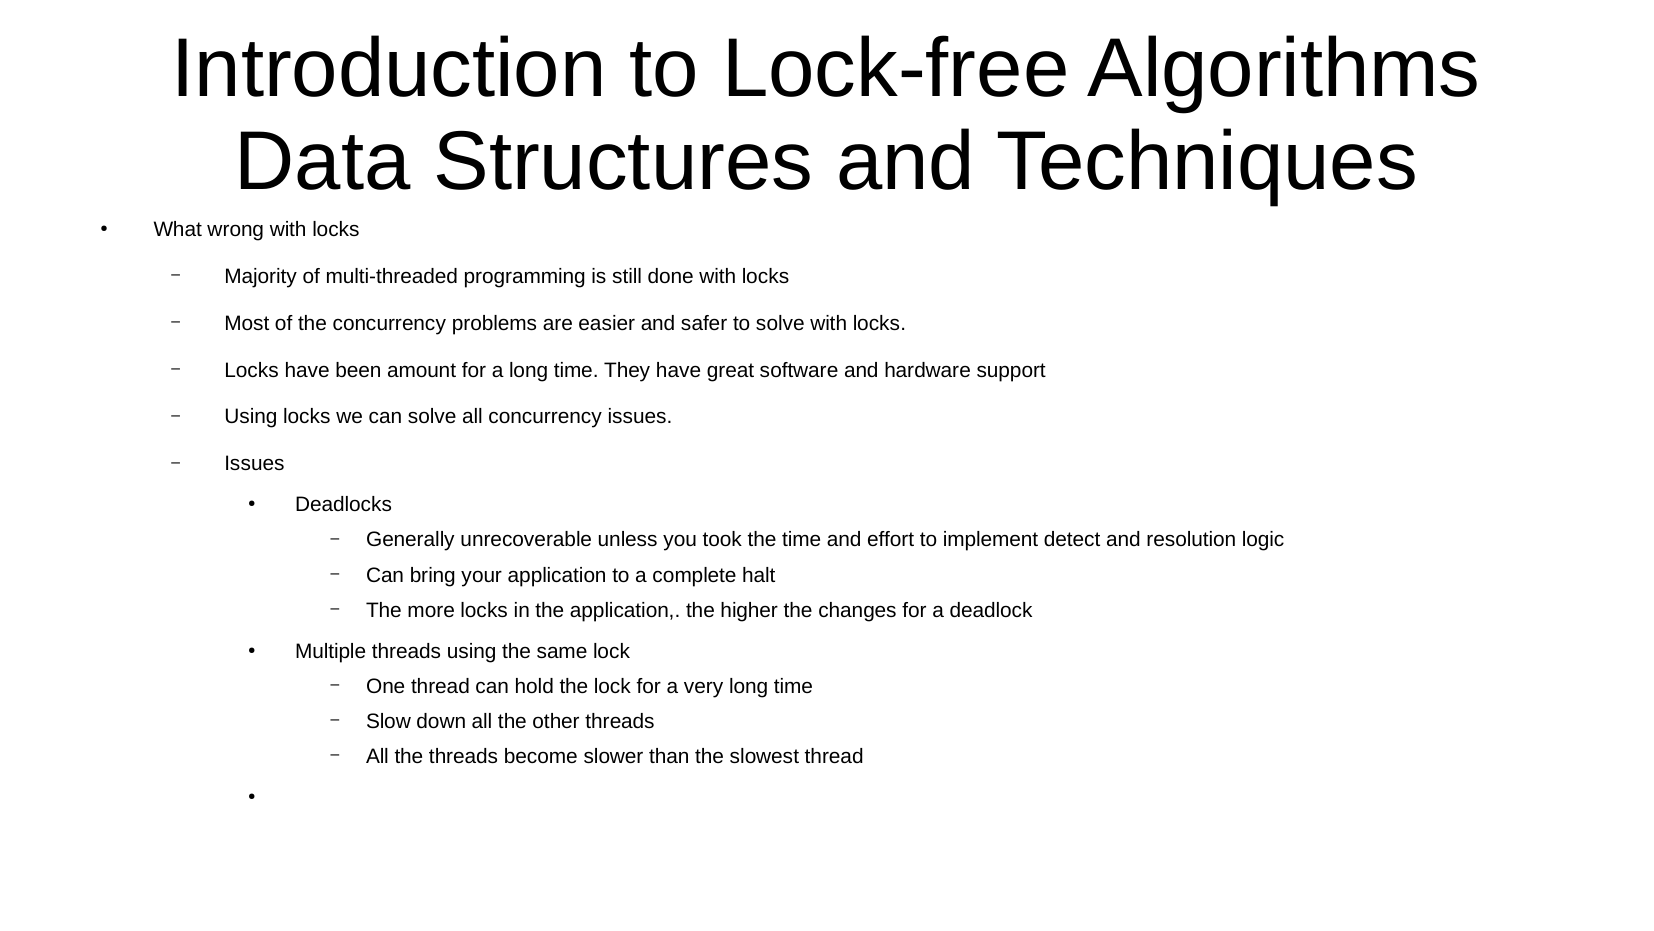

# Introduction to Lock-free Algorithms Data Structures and Techniques
What wrong with locks
Majority of multi-threaded programming is still done with locks
Most of the concurrency problems are easier and safer to solve with locks.
Locks have been amount for a long time. They have great software and hardware support
Using locks we can solve all concurrency issues.
Issues
Deadlocks
Generally unrecoverable unless you took the time and effort to implement detect and resolution logic
Can bring your application to a complete halt
The more locks in the application,. the higher the changes for a deadlock
Multiple threads using the same lock
One thread can hold the lock for a very long time
Slow down all the other threads
All the threads become slower than the slowest thread